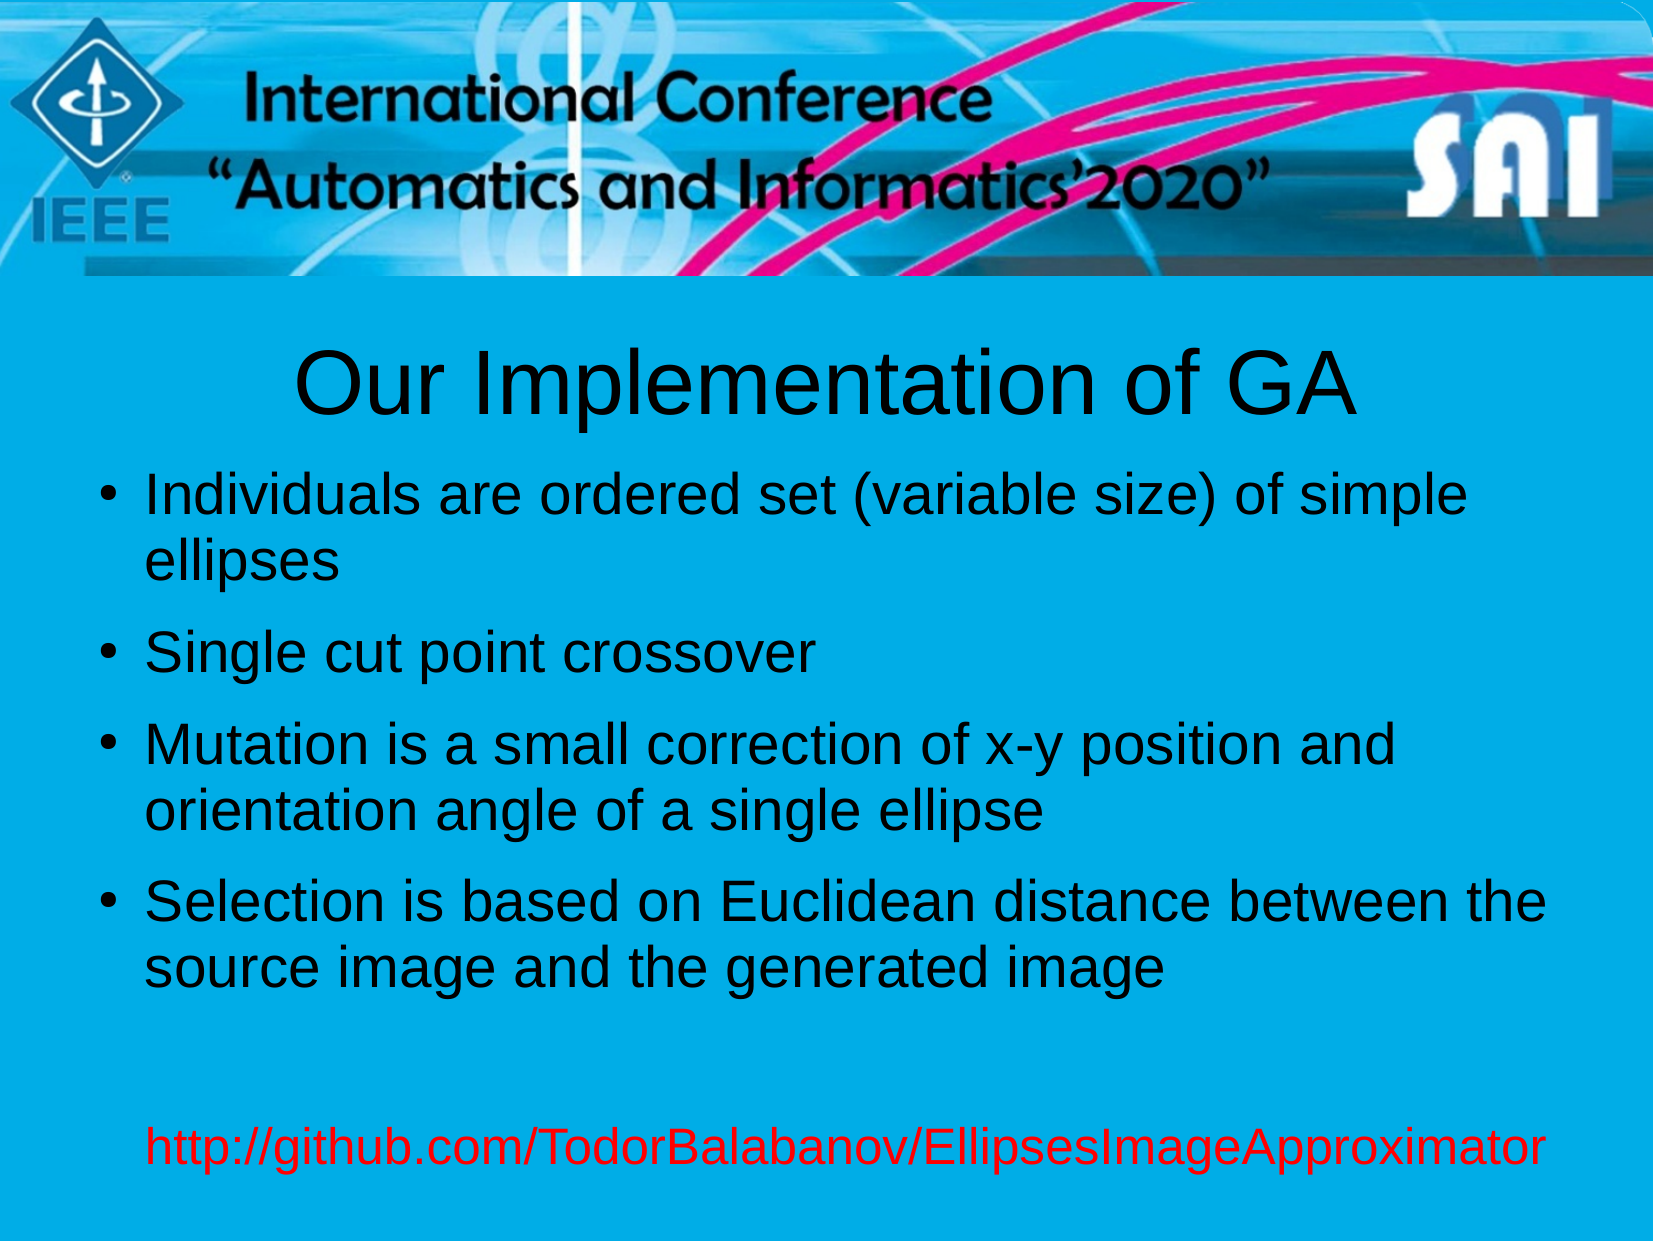

# Our Implementation of GA
Individuals are ordered set (variable size) of simple ellipses
Single cut point crossover
Mutation is a small correction of x-y position and orientation angle of a single ellipse
Selection is based on Euclidean distance between the source image and the generated image
http://github.com/TodorBalabanov/EllipsesImageApproximator